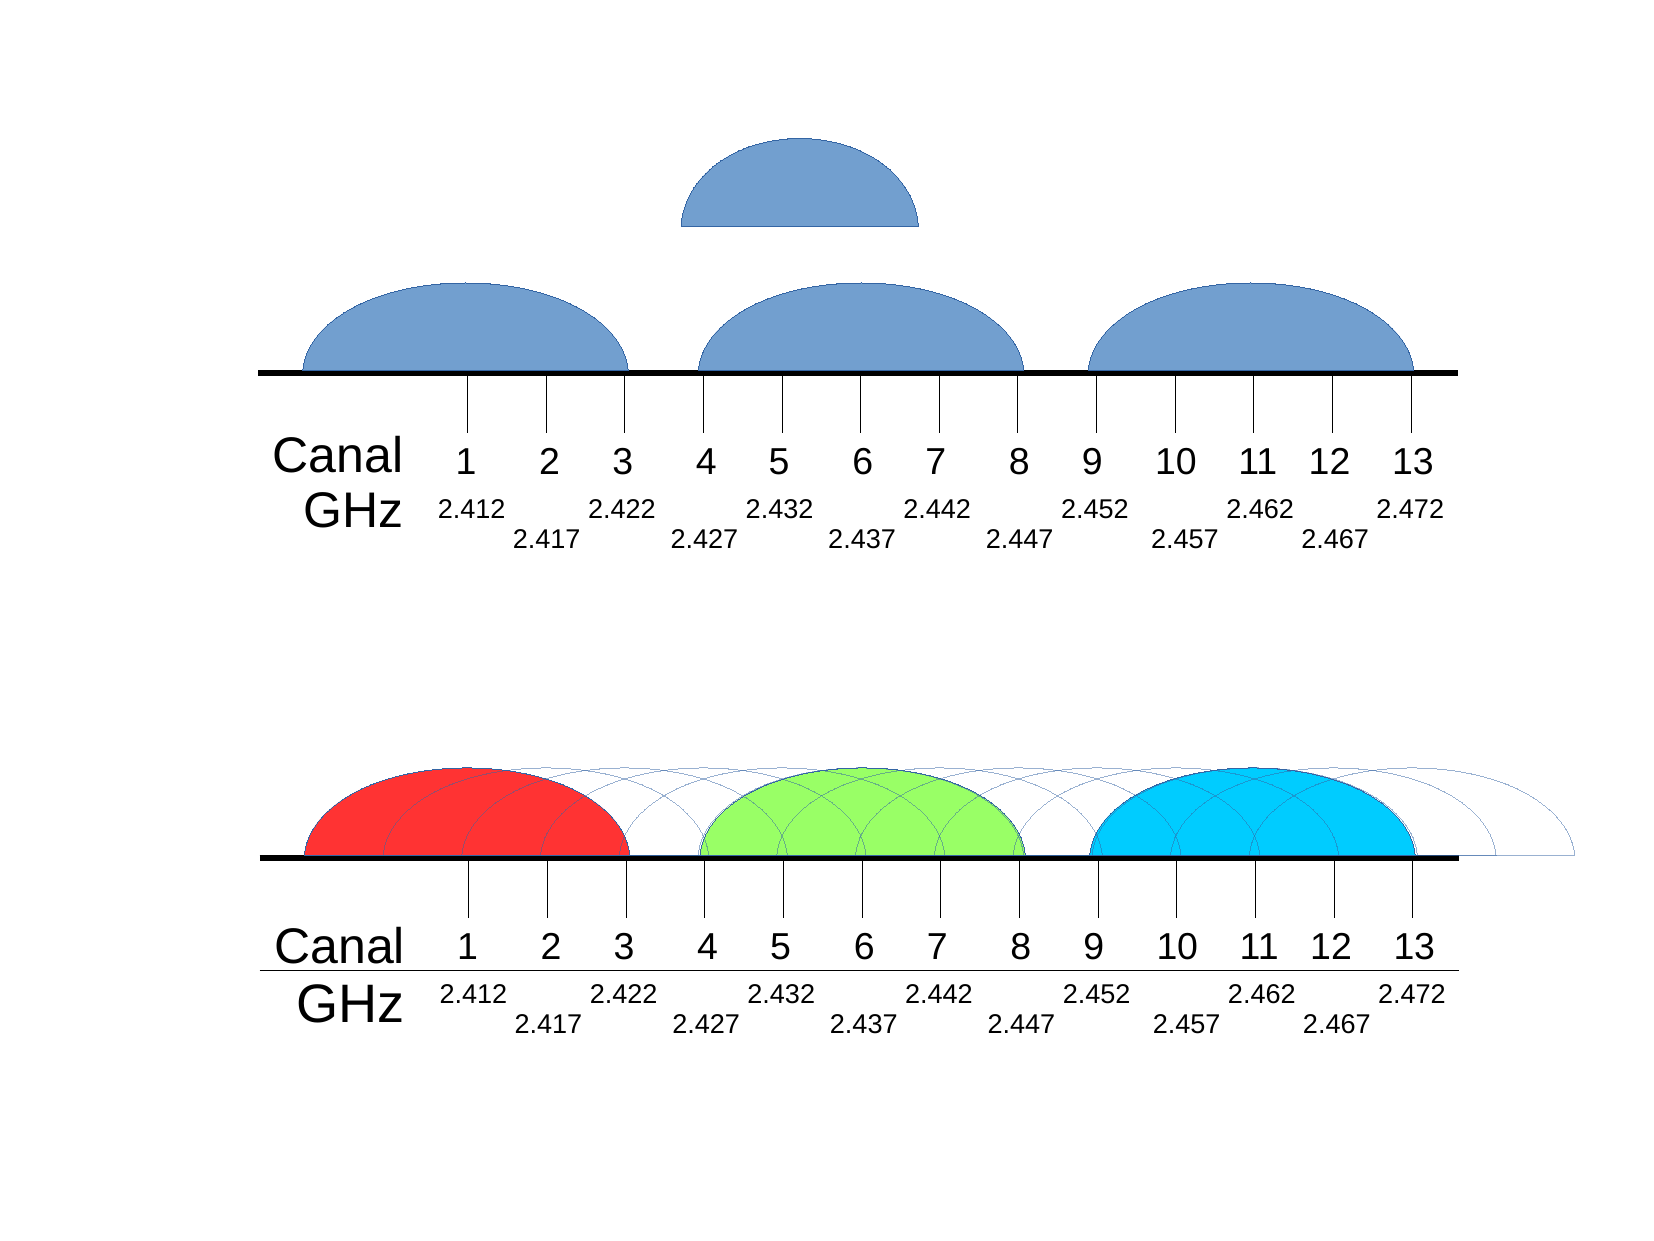

Canal
GHz
1 2 3 4 5 6 7 8 9 10 11 12 13
2.412 2.422 2.432 2.442 2.452 2.462 2.472
 2.417 2.427 2.437 2.447 2.457 2.467
Canal
GHz
1 2 3 4 5 6 7 8 9 10 11 12 13
2.412 2.422 2.432 2.442 2.452 2.462 2.472
 2.417 2.427 2.437 2.447 2.457 2.467